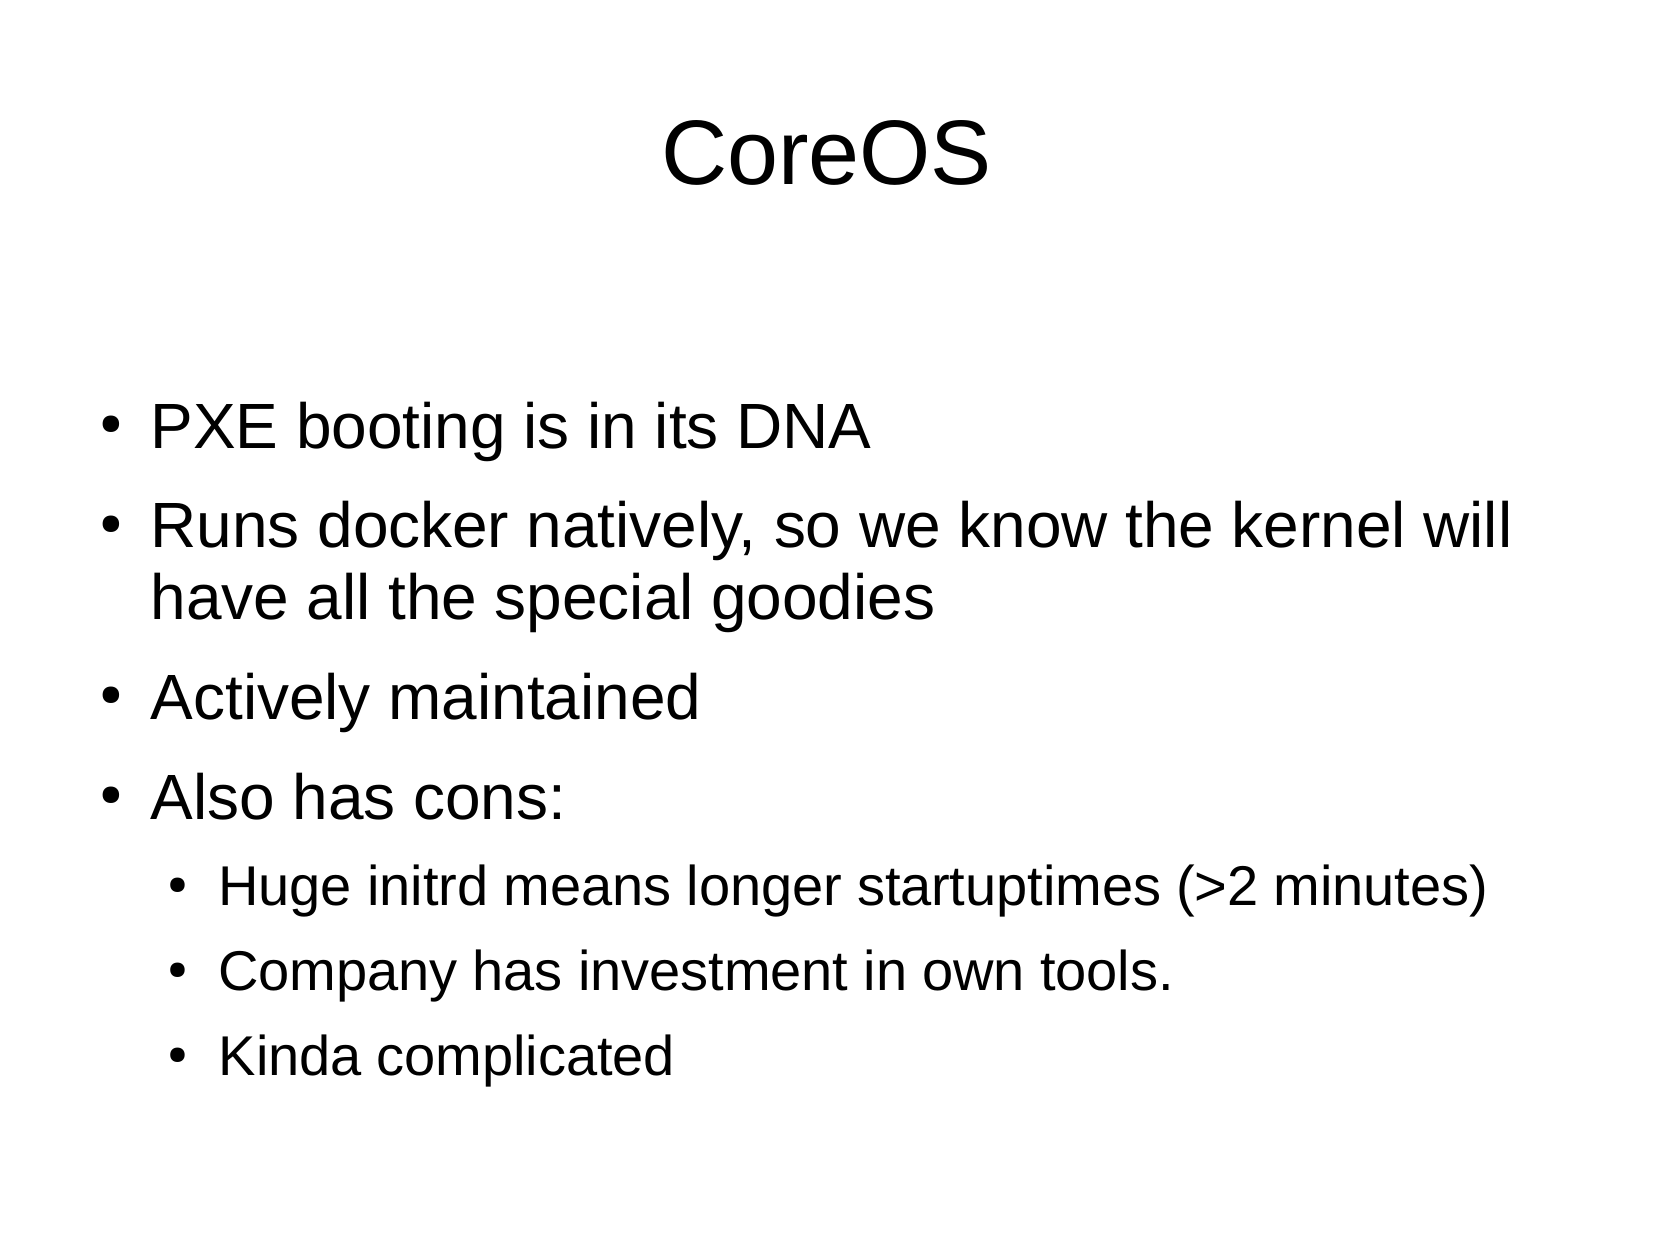

# CoreOS
PXE booting is in its DNA
Runs docker natively, so we know the kernel will have all the special goodies
Actively maintained
Also has cons:
Huge initrd means longer startuptimes (>2 minutes)
Company has investment in own tools.
Kinda complicated